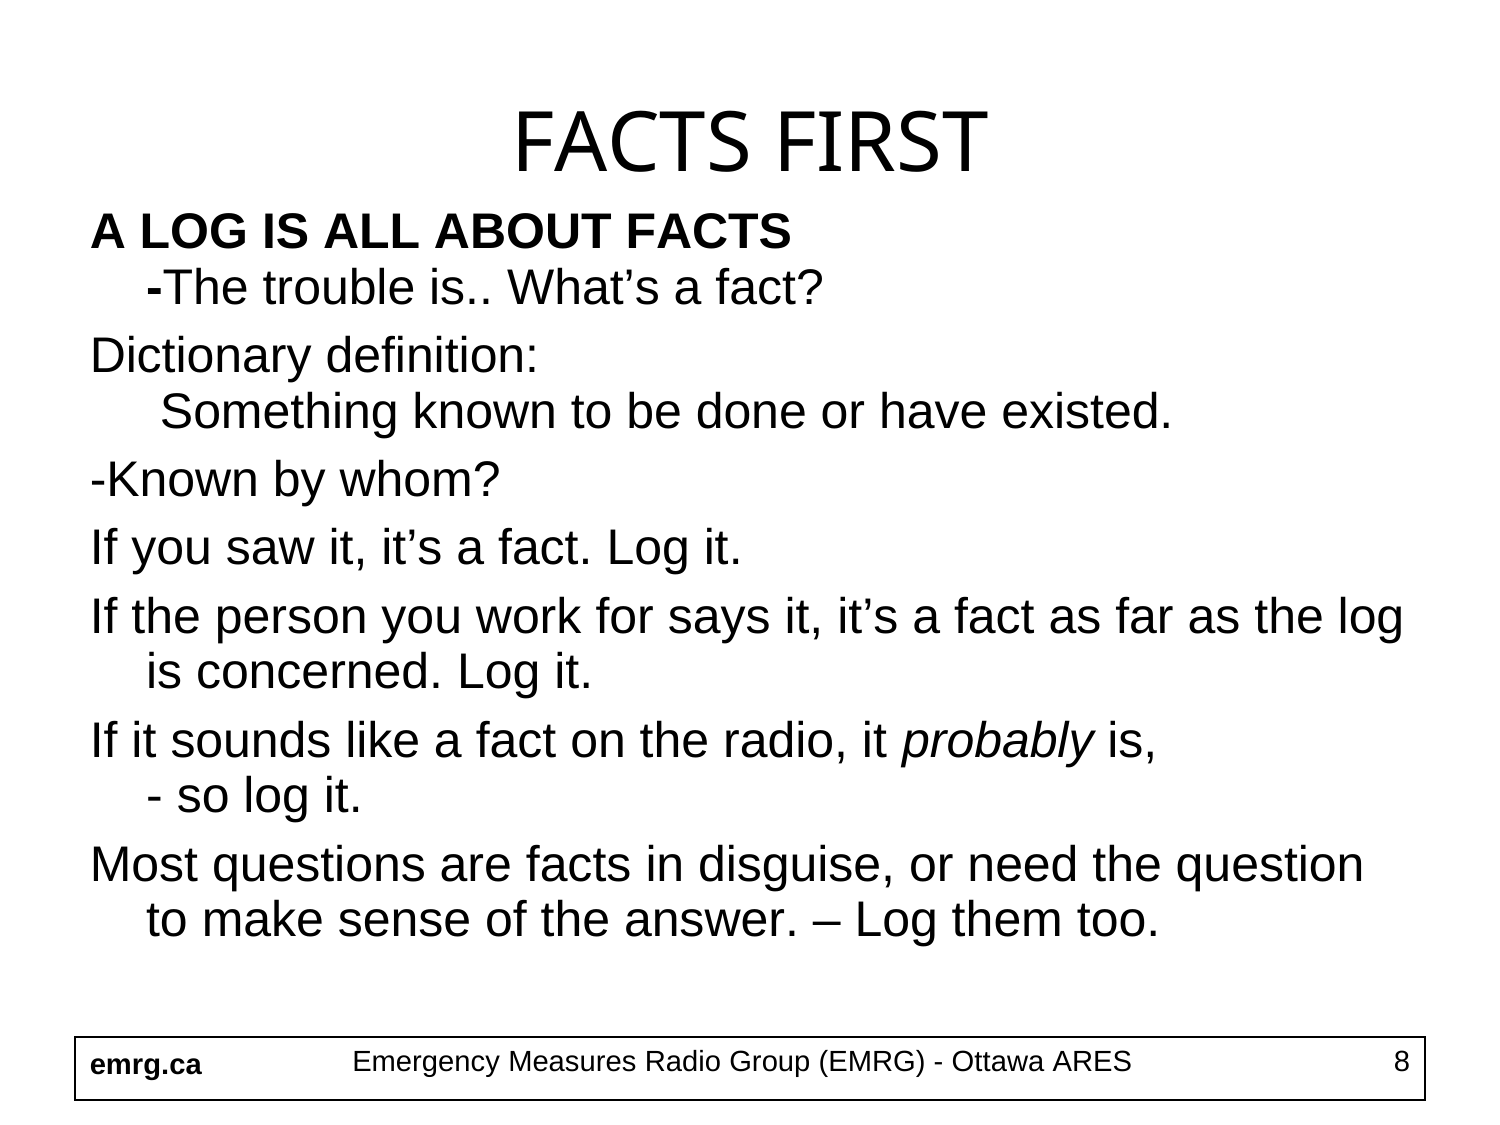

# FACTS FIRST
A LOG IS ALL ABOUT FACTS
-The trouble is.. What’s a fact?
Dictionary definition:
 Something known to be done or have existed.
-Known by whom?
If you saw it, it’s a fact. Log it.
If the person you work for says it, it’s a fact as far as the log is concerned. Log it.
If it sounds like a fact on the radio, it probably is,
- so log it.
Most questions are facts in disguise, or need the question to make sense of the answer. – Log them too.
Emergency Measures Radio Group (EMRG) - Ottawa ARES
8